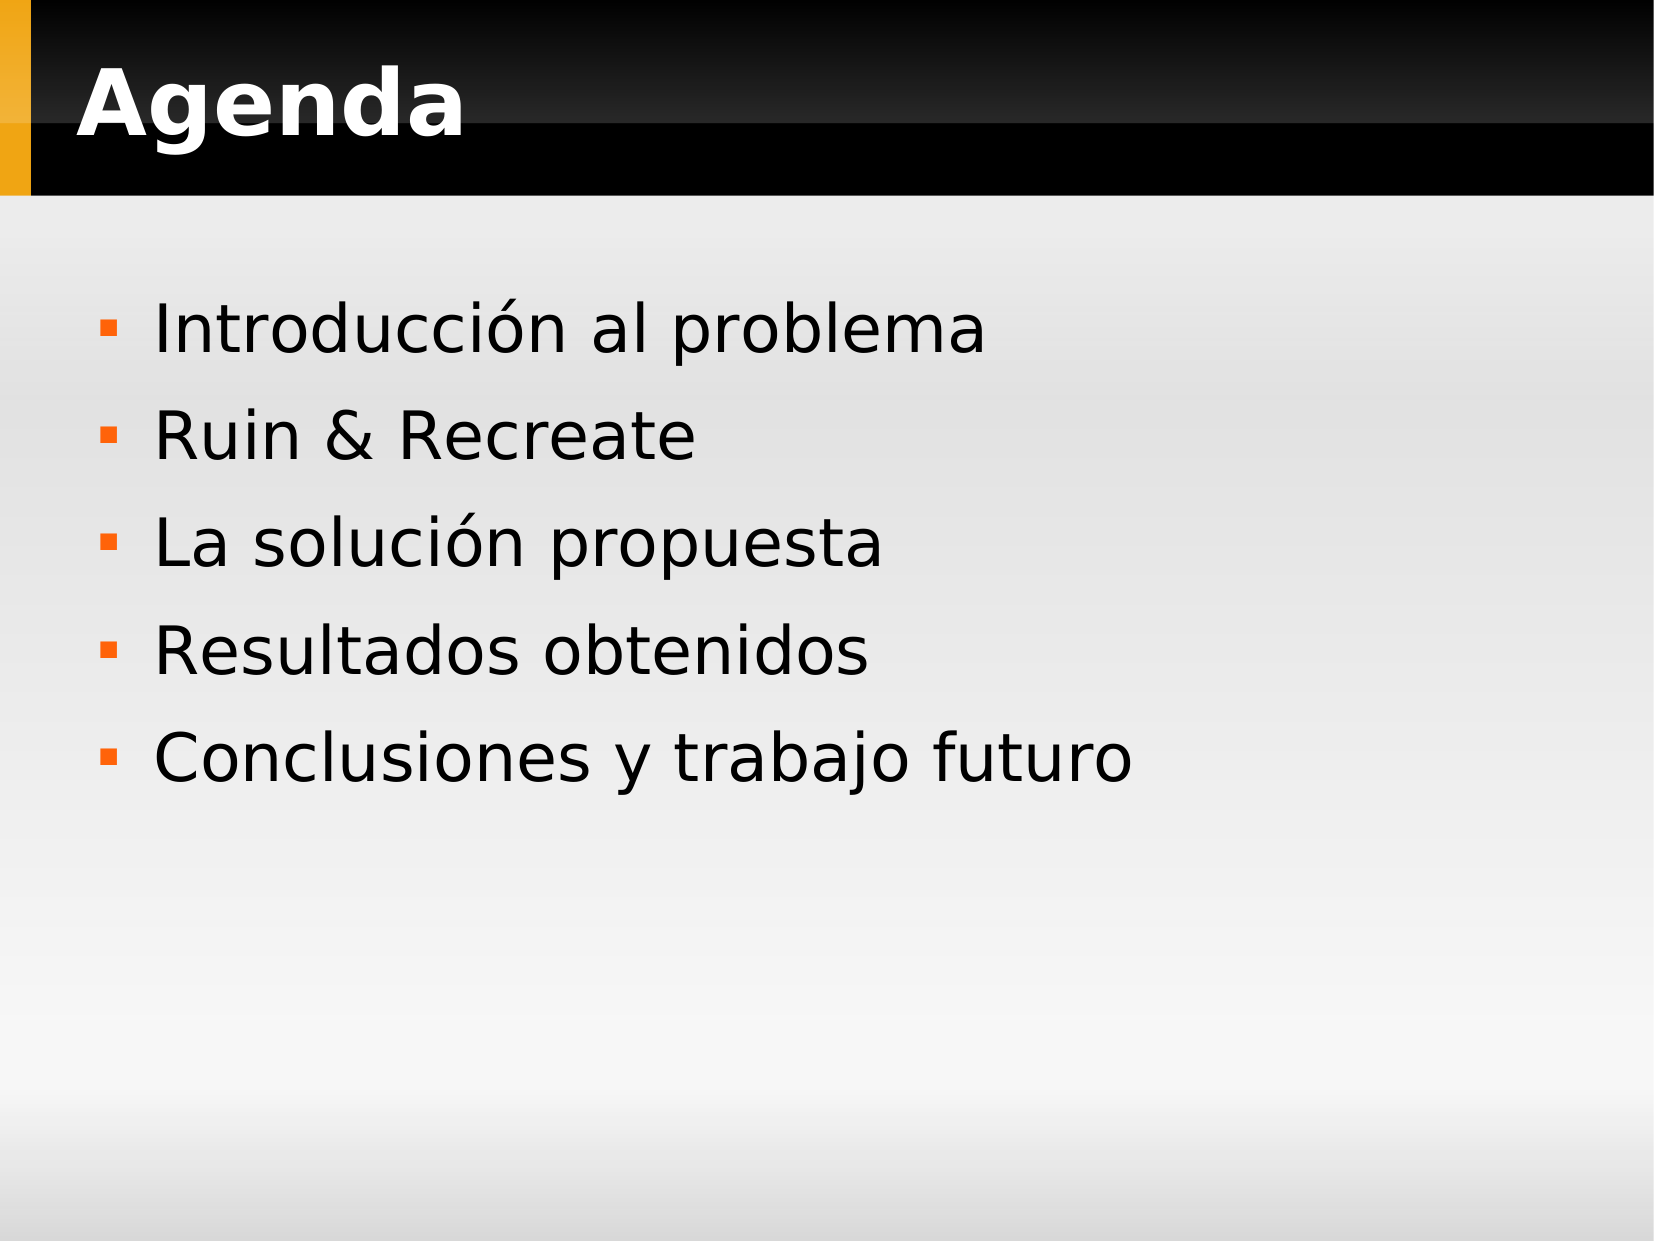

# Agenda
Introducción al problema
Ruin & Recreate
La solución propuesta
Resultados obtenidos
Conclusiones y trabajo futuro